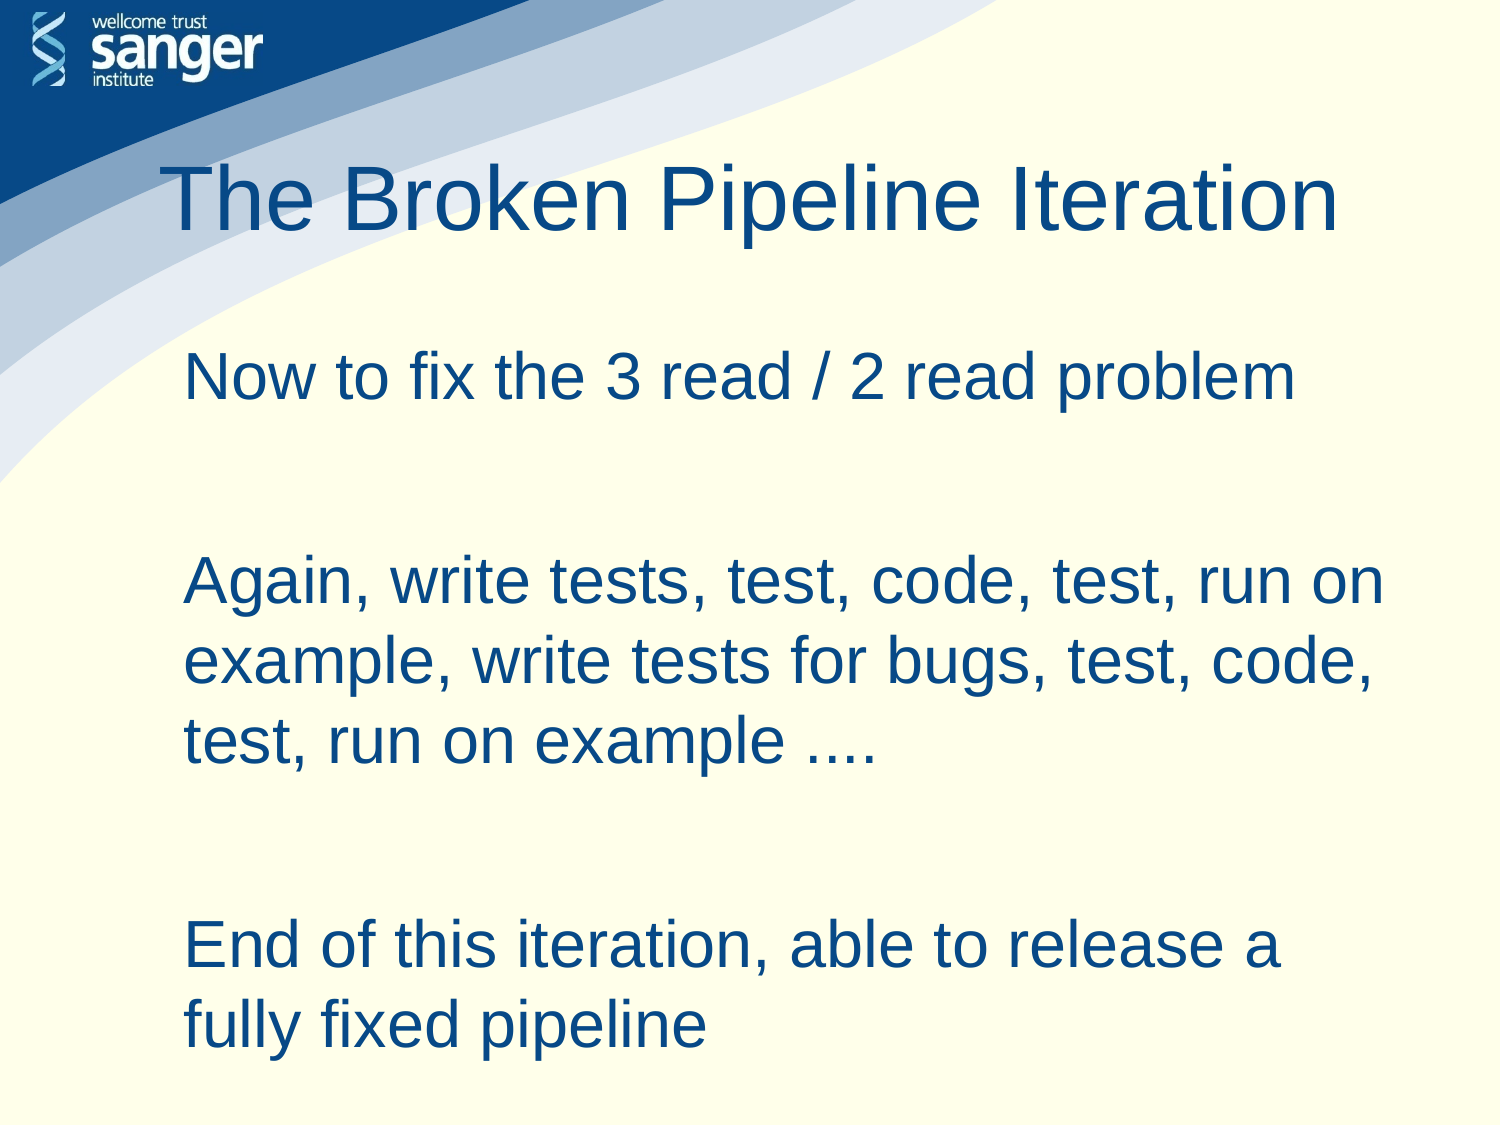

# The Broken Pipeline Iteration
Now to fix the 3 read / 2 read problem
Again, write tests, test, code, test, run on example, write tests for bugs, test, code, test, run on example ....
End of this iteration, able to release a fully fixed pipeline